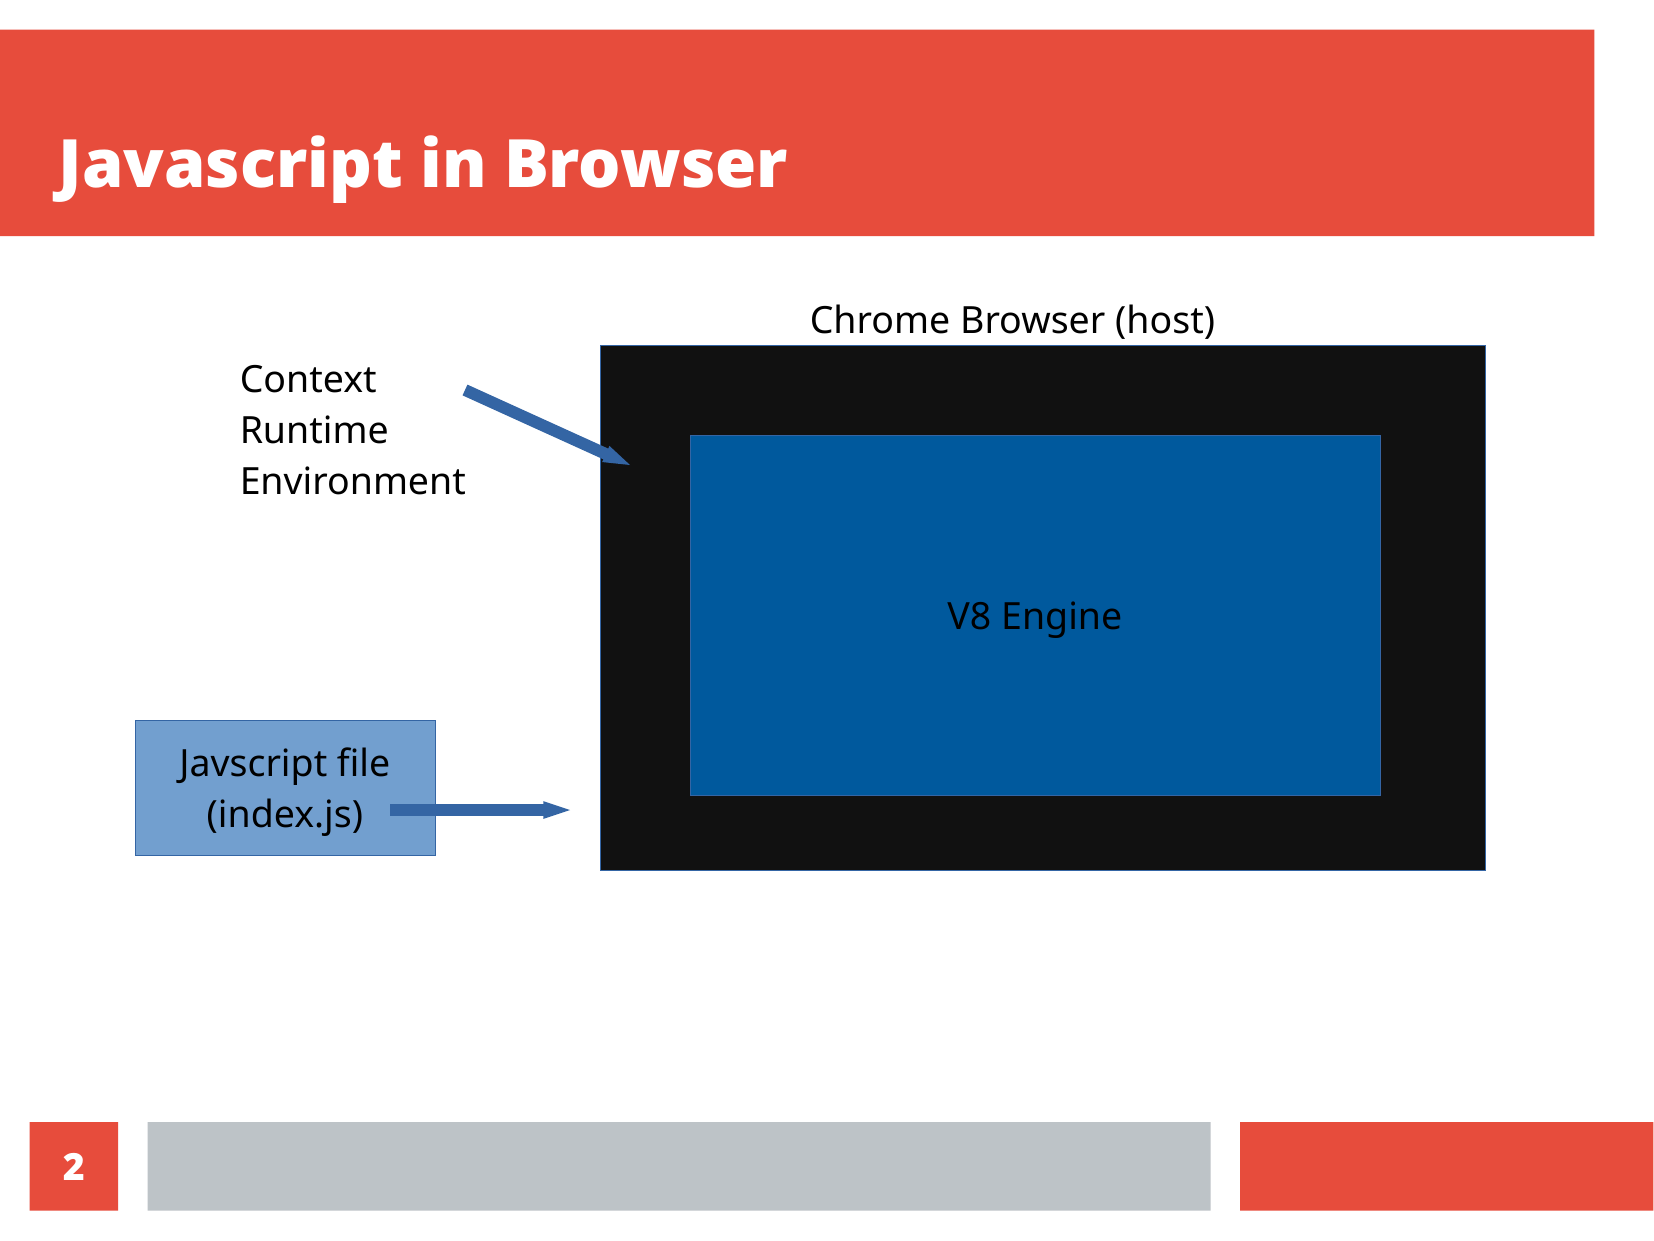

# Javascript in Browser
Chrome Browser (host)
Context
Runtime
Environment
V8 Engine
Javscript file
(index.js)
2